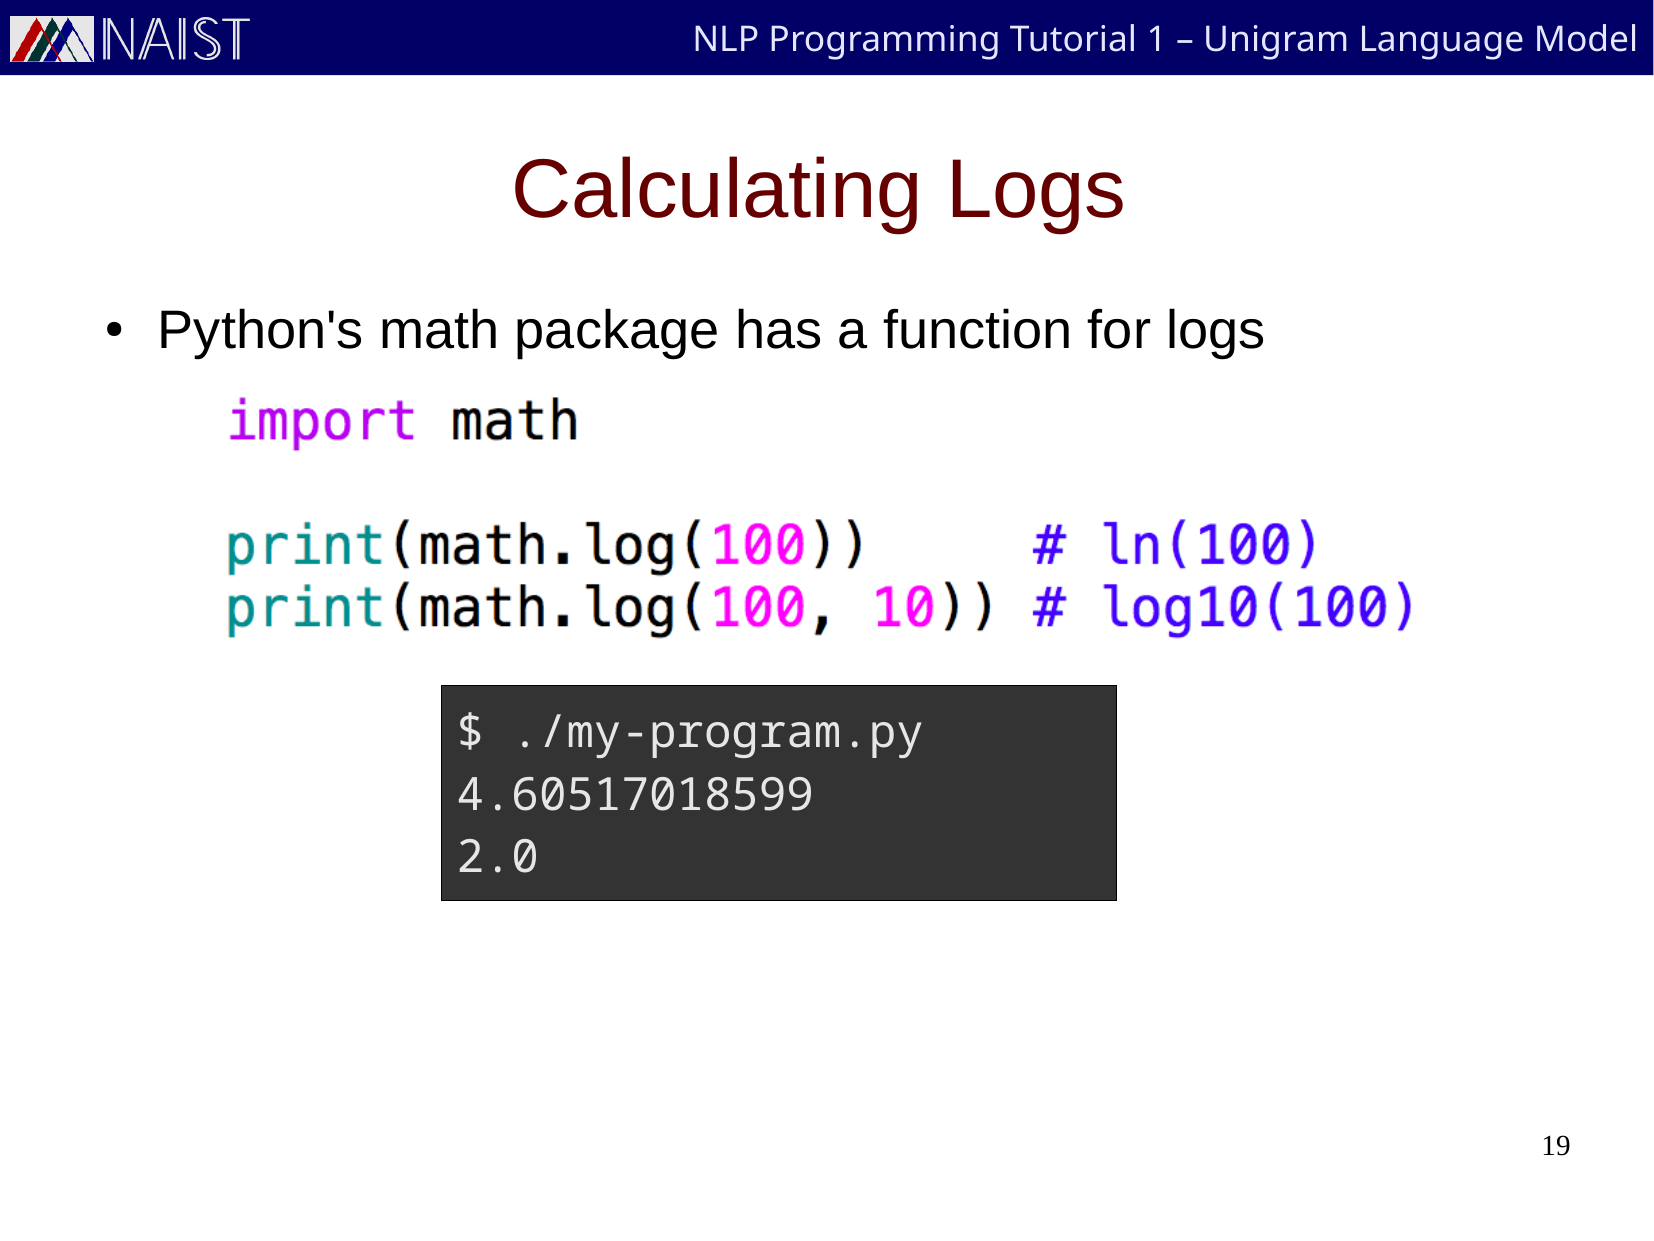

# Calculating Logs
Python's math package has a function for logs
$ ./my-program.py
4.60517018599
2.0
19